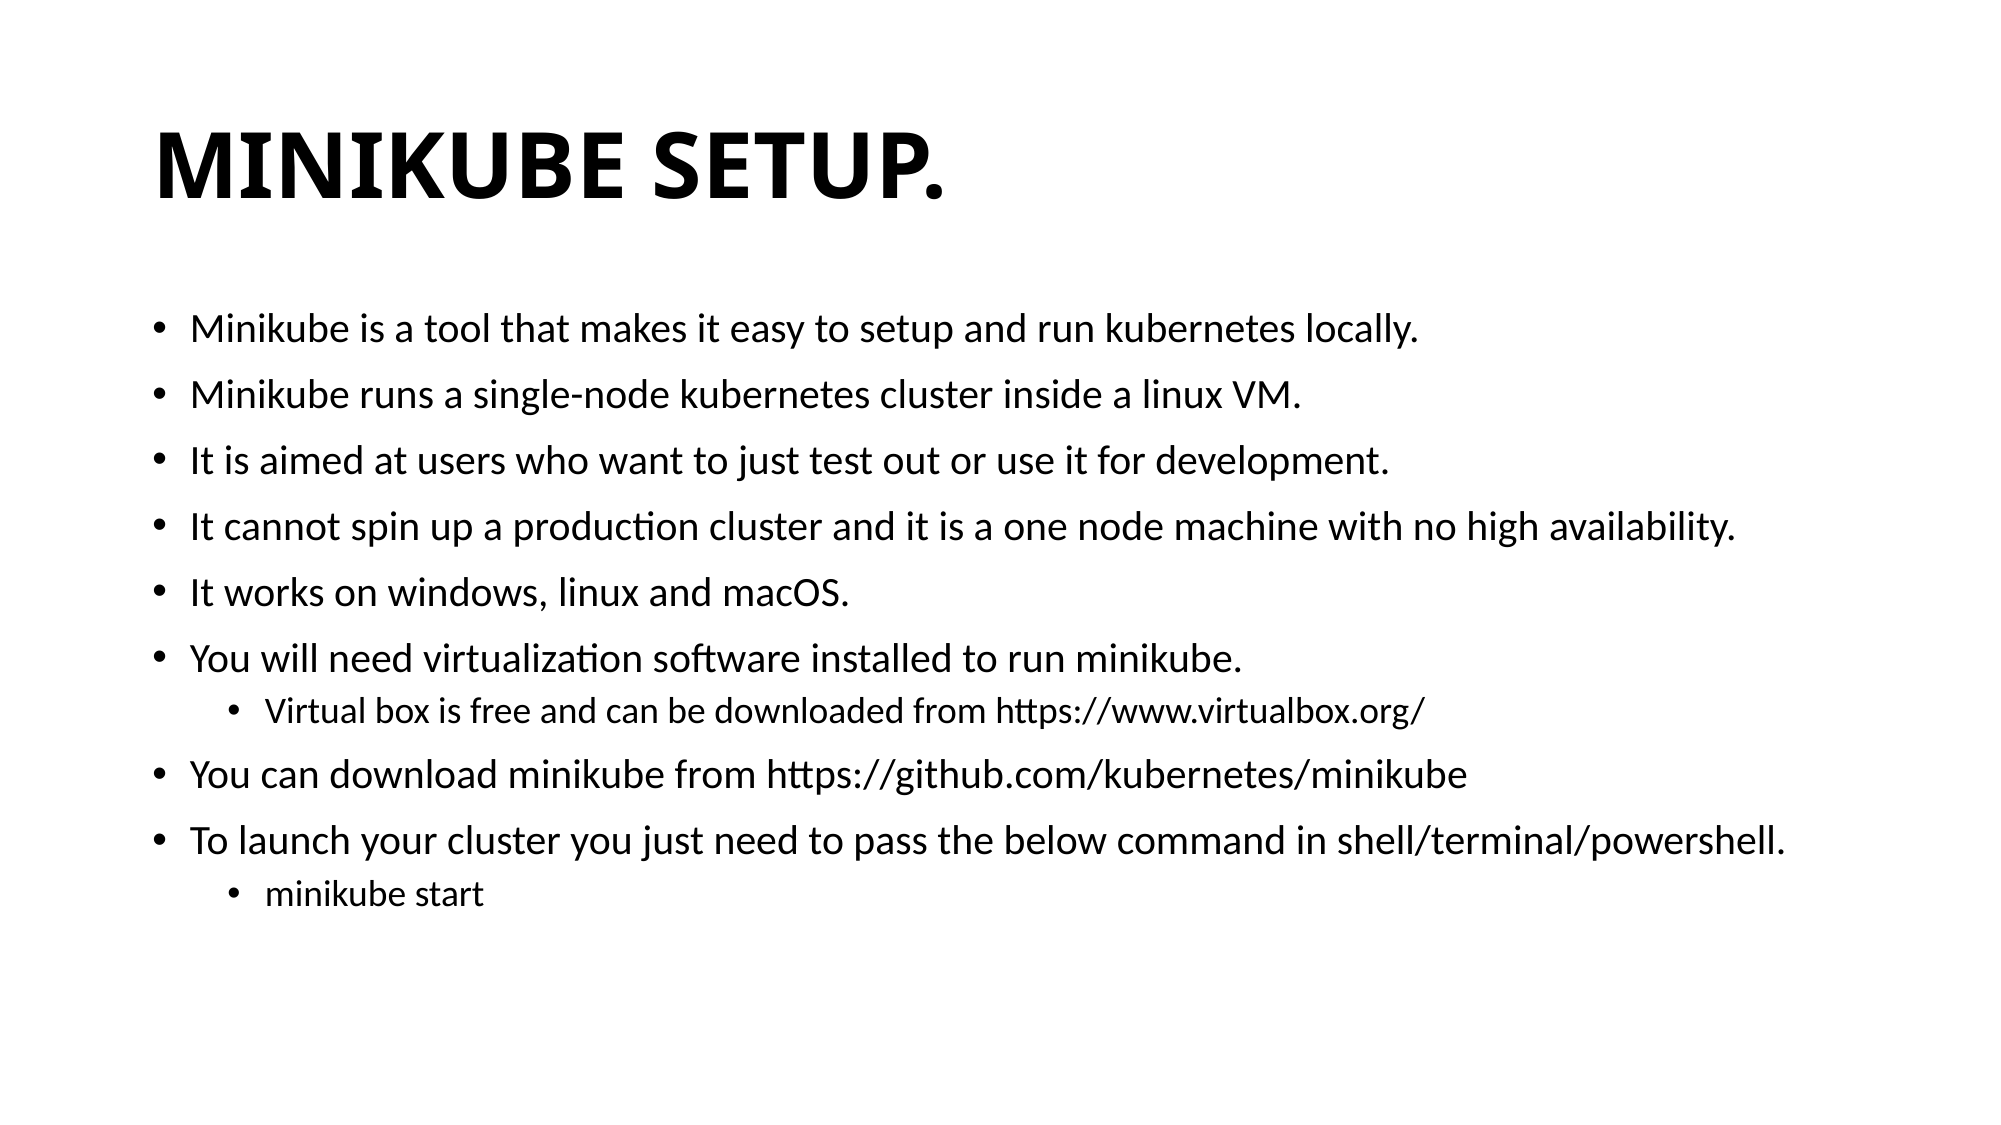

# MINIKUBE SETUP.
Minikube is a tool that makes it easy to setup and run kubernetes locally.
Minikube runs a single-node kubernetes cluster inside a linux VM.
It is aimed at users who want to just test out or use it for development.
It cannot spin up a production cluster and it is a one node machine with no high availability.
It works on windows, linux and macOS.
You will need virtualization software installed to run minikube.
Virtual box is free and can be downloaded from https://www.virtualbox.org/
You can download minikube from https://github.com/kubernetes/minikube
To launch your cluster you just need to pass the below command in shell/terminal/powershell.
minikube start